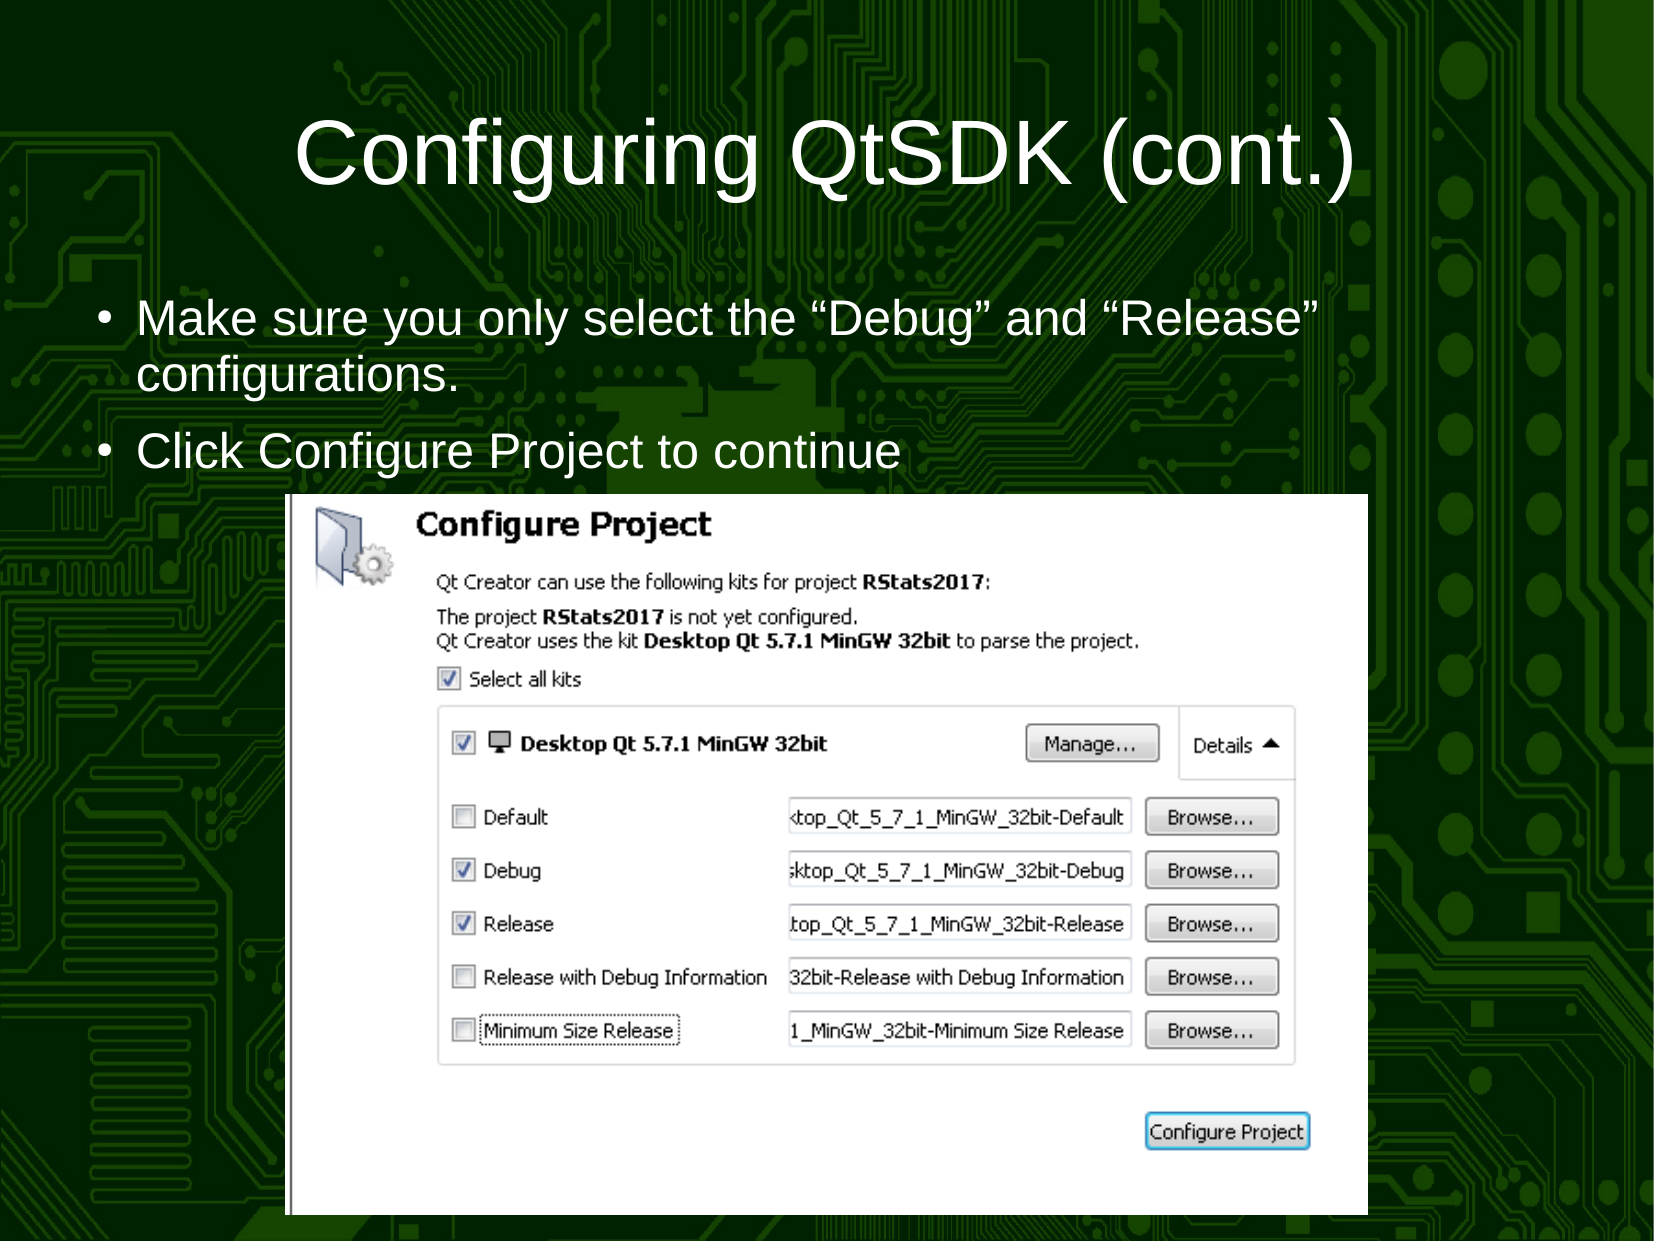

# Configuring QtSDK (cont.)
Make sure you only select the “Debug” and “Release” configurations.
Click Configure Project to continue